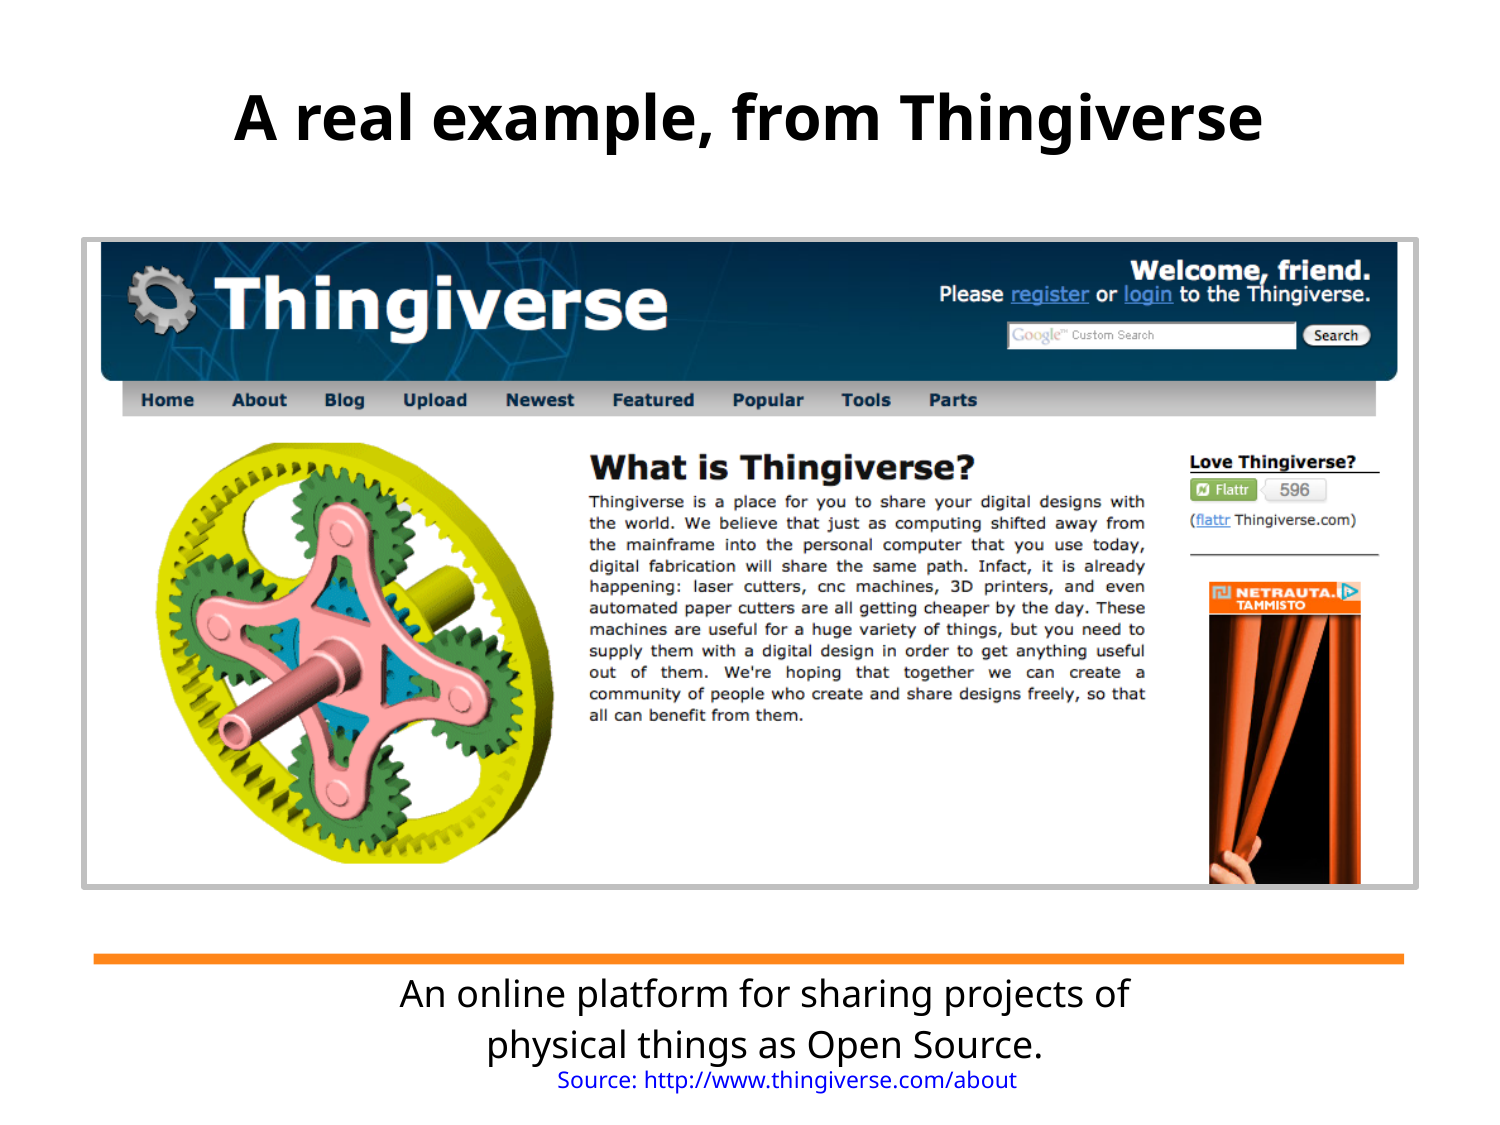

# A real example, from Thingiverse
An online platform for sharing projects of physical things as Open Source.
Source: http://www.thingiverse.com/about